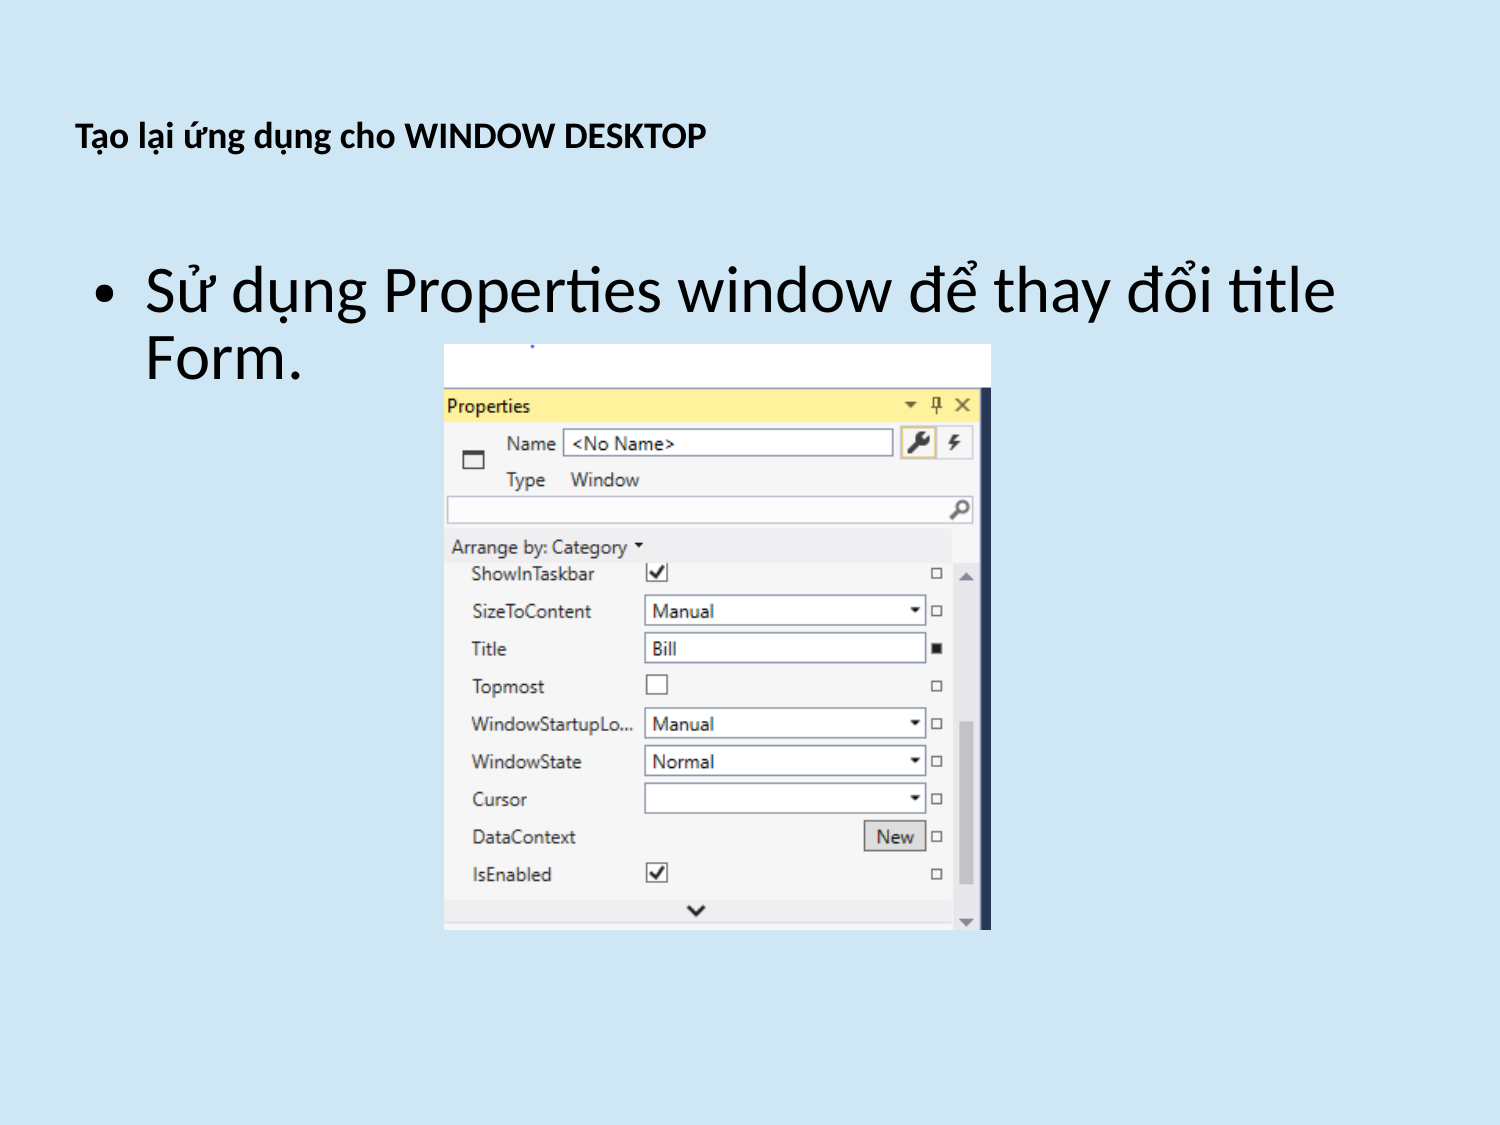

# Tạo lại ứng dụng cho WINDOW DESKTOP
Sử dụng Properties window để thay đổi title Form.